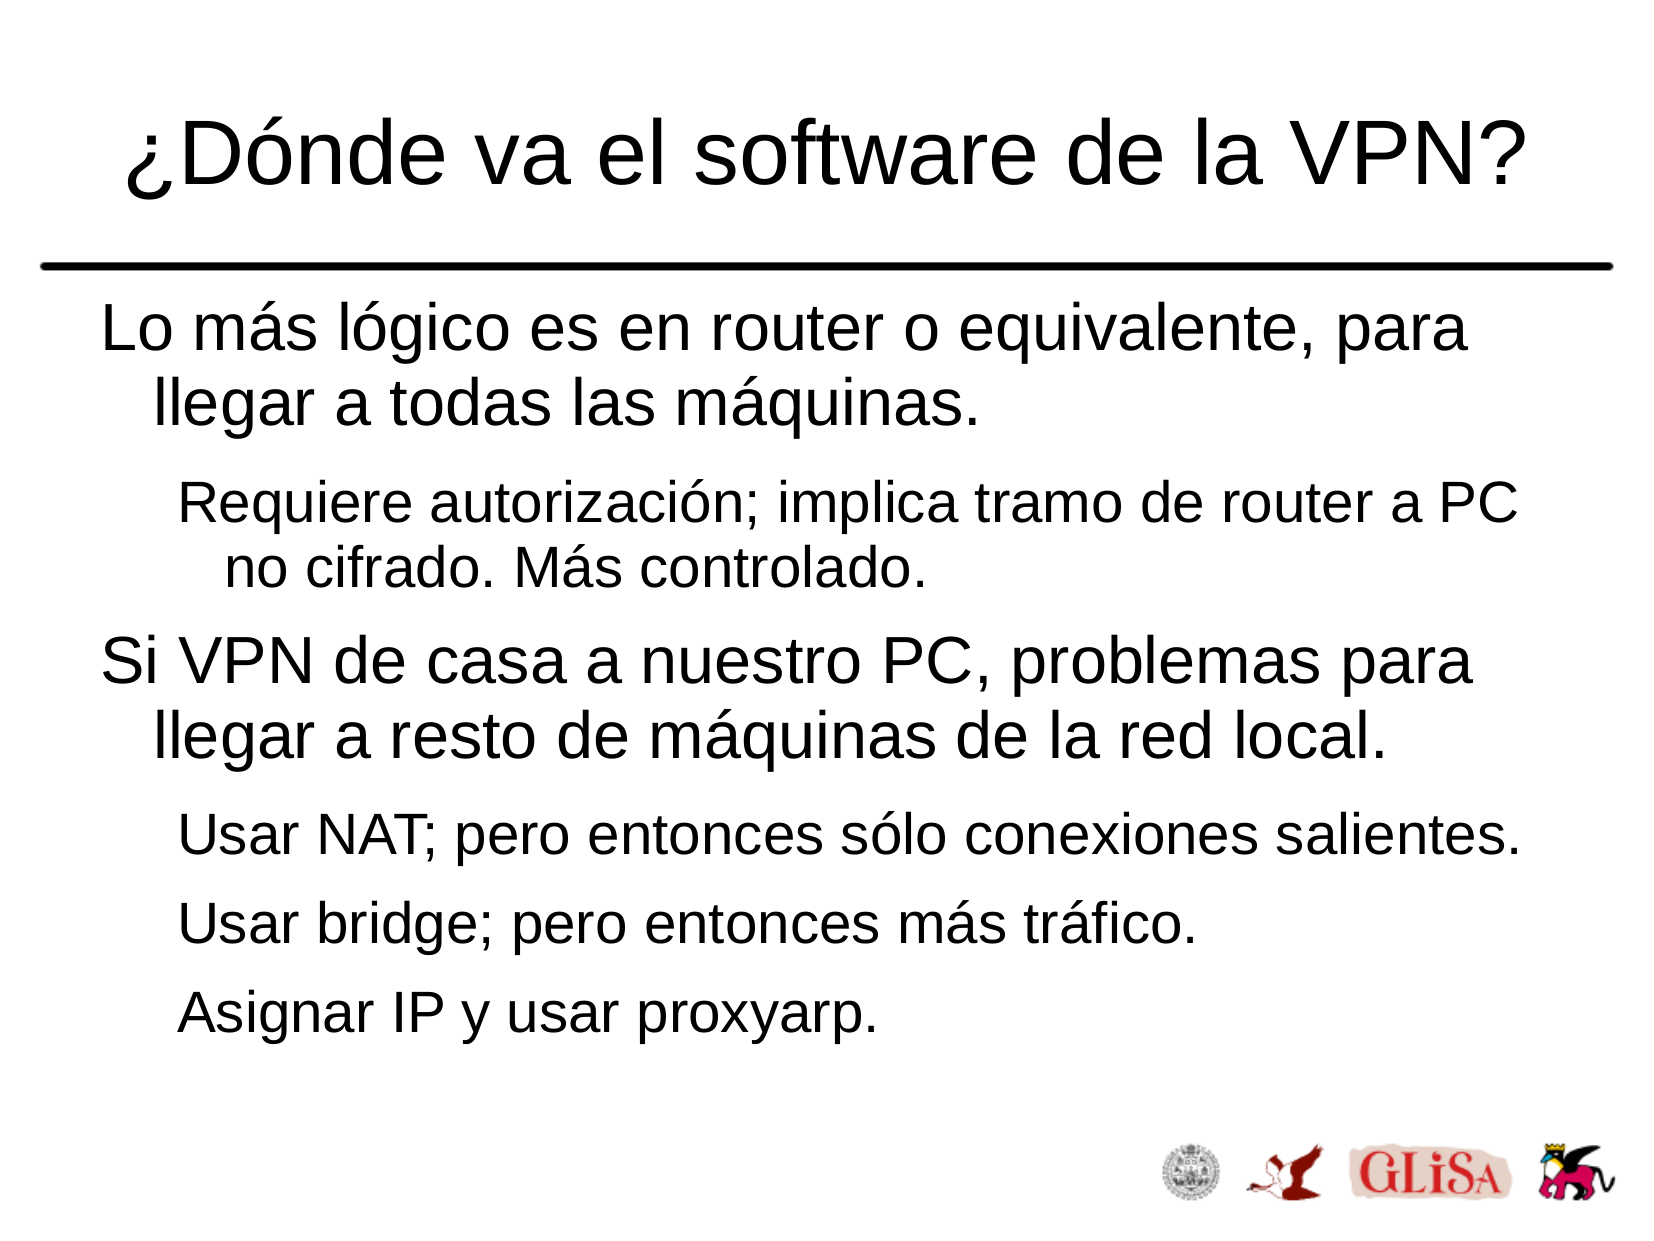

# ¿Dónde va el software de la VPN?
Lo más lógico es en router o equivalente, para llegar a todas las máquinas.
Requiere autorización; implica tramo de router a PC no cifrado. Más controlado.
Si VPN de casa a nuestro PC, problemas para llegar a resto de máquinas de la red local.
Usar NAT; pero entonces sólo conexiones salientes.
Usar bridge; pero entonces más tráfico.
Asignar IP y usar proxyarp.